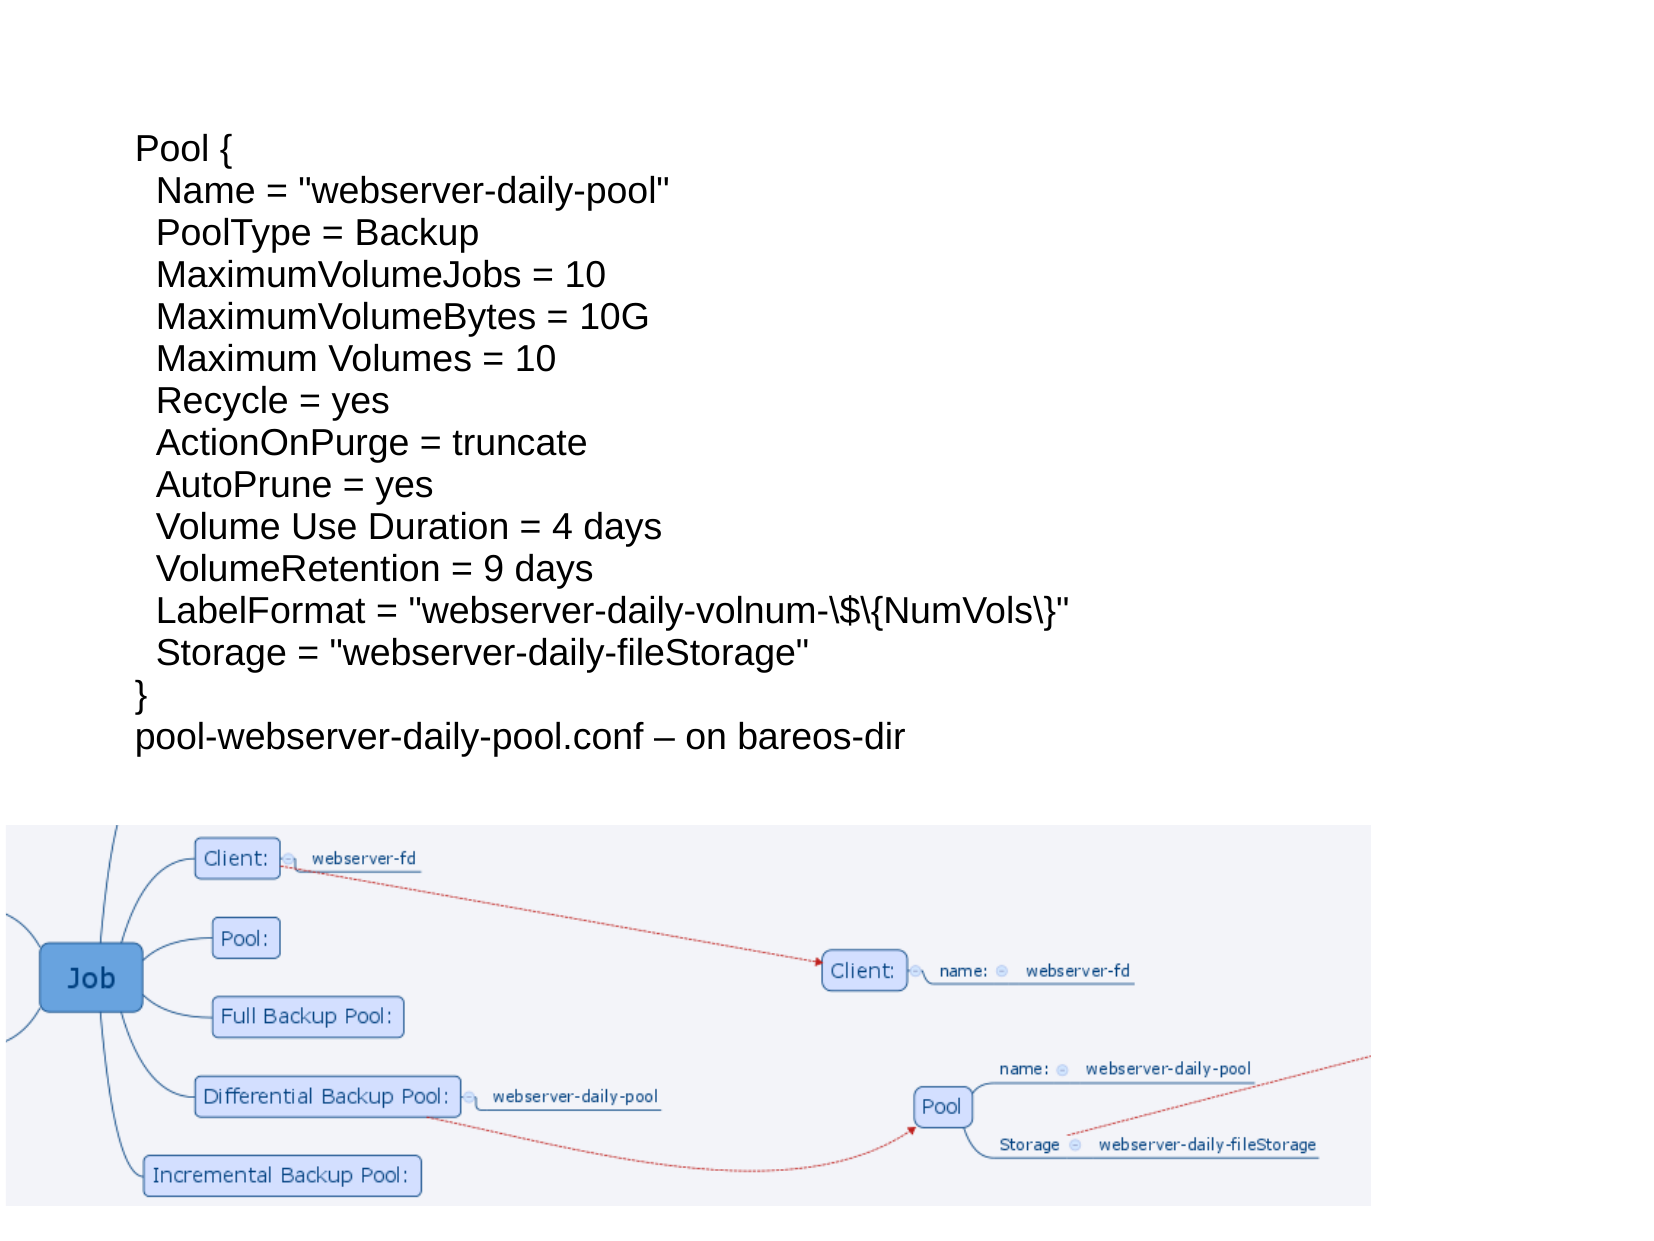

Pool {
 Name = "webserver-daily-pool"
 PoolType = Backup
 MaximumVolumeJobs = 10
 MaximumVolumeBytes = 10G
 Maximum Volumes = 10
 Recycle = yes
 ActionOnPurge = truncate
 AutoPrune = yes
 Volume Use Duration = 4 days
 VolumeRetention = 9 days
 LabelFormat = "webserver-daily-volnum-\$\{NumVols\}"
 Storage = "webserver-daily-fileStorage"
}
pool-webserver-daily-pool.conf – on bareos-dir